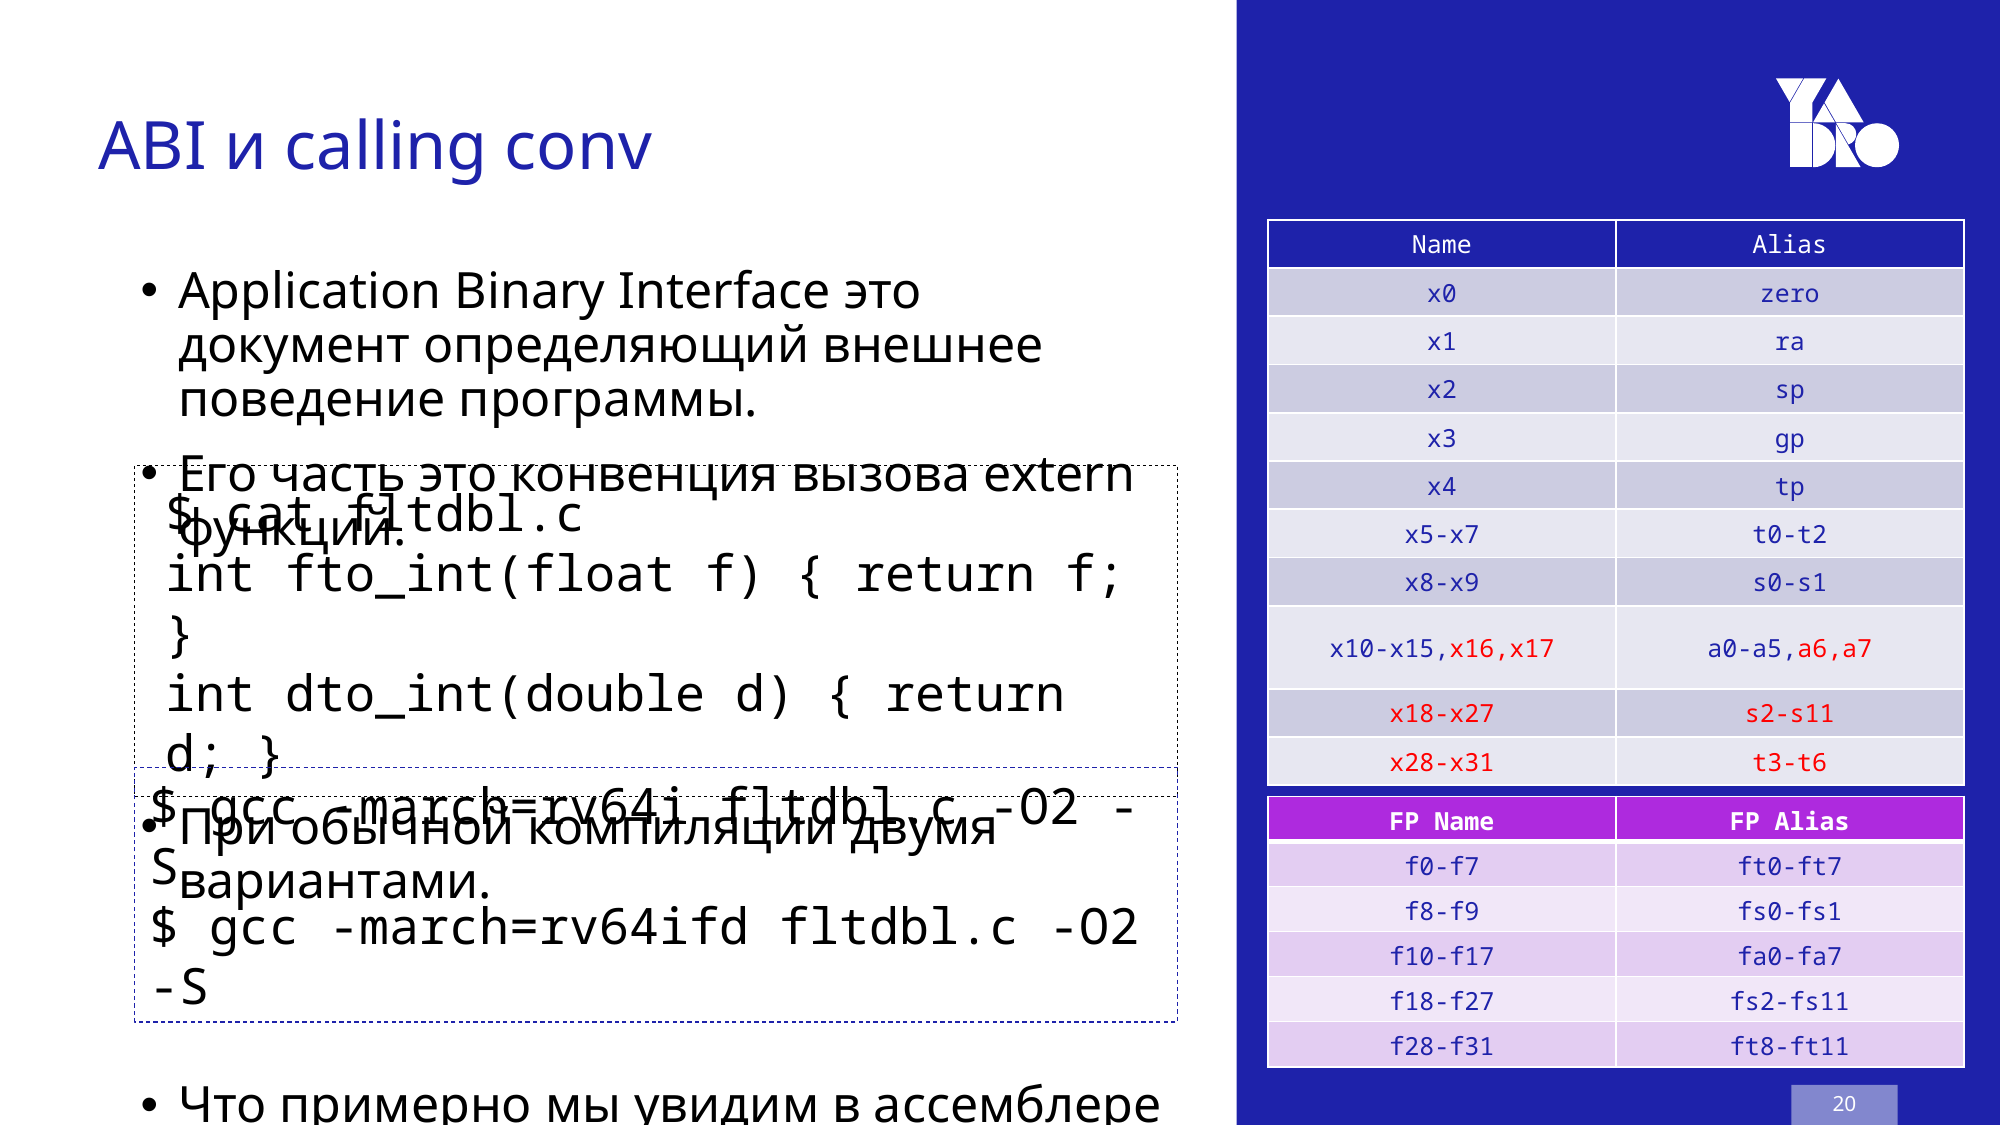

# ABI и calling conv
| Name | Alias |
| --- | --- |
| x0 | zero |
| x1 | ra |
| x2 | sp |
| x3 | gp |
| x4 | tp |
| x5-x7 | t0-t2 |
| x8-x9 | s0-s1 |
| x10-x15,x16,x17 | a0-a5,a6,a7 |
| x18-x27 | s2-s11 |
| x28-x31 | t3-t6 |
Application Binary Interface это документ определяющий внешнее поведение программы.
Его часть это конвенция вызова extern функций.
При обычной компиляции двумя вариантами.
Что примерно мы увидим в ассемблере в обоих случаях?
$ cat fltdbl.c
int fto_int(float f) { return f; }
int dto_int(double d) { return d; }
$ gcc -march=rv64i fltdbl.c -O2 -S
$ gcc -march=rv64ifd fltdbl.c -O2 -S
| FP Name | FP Alias |
| --- | --- |
| f0-f7 | ft0-ft7 |
| f8-f9 | fs0-fs1 |
| f10-f17 | fa0-fa7 |
| f18-f27 | fs2-fs11 |
| f28-f31 | ft8-ft11 |